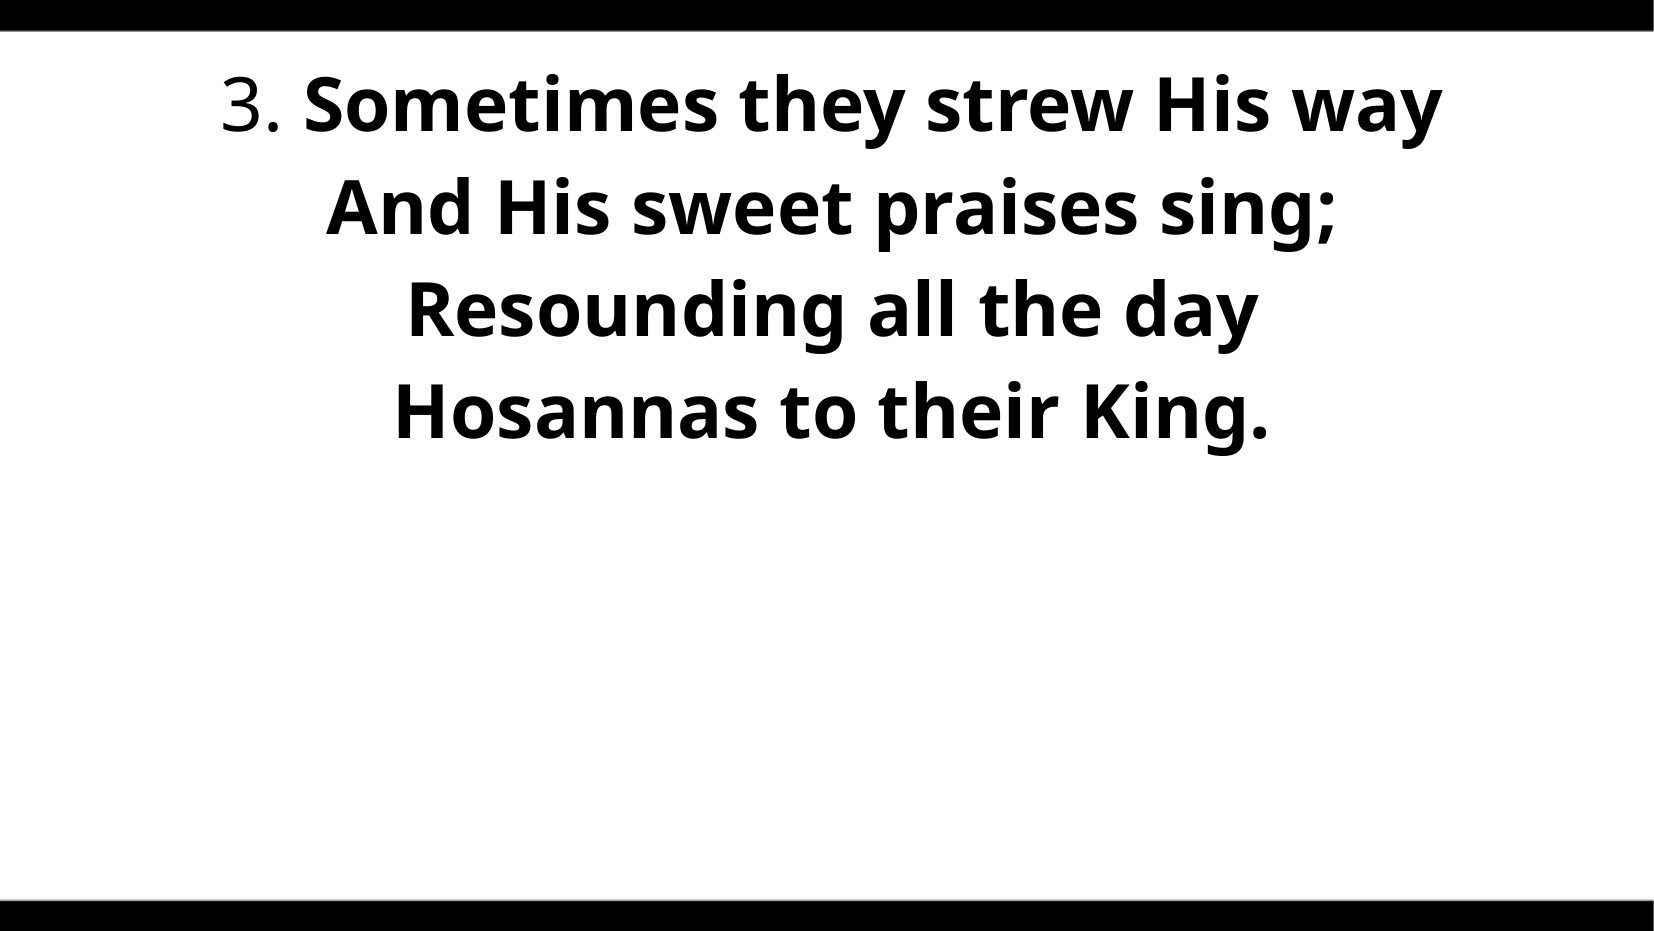

3. Sometimes they strew His way
And His sweet praises sing;
Resounding all the day
Hosannas to their King.